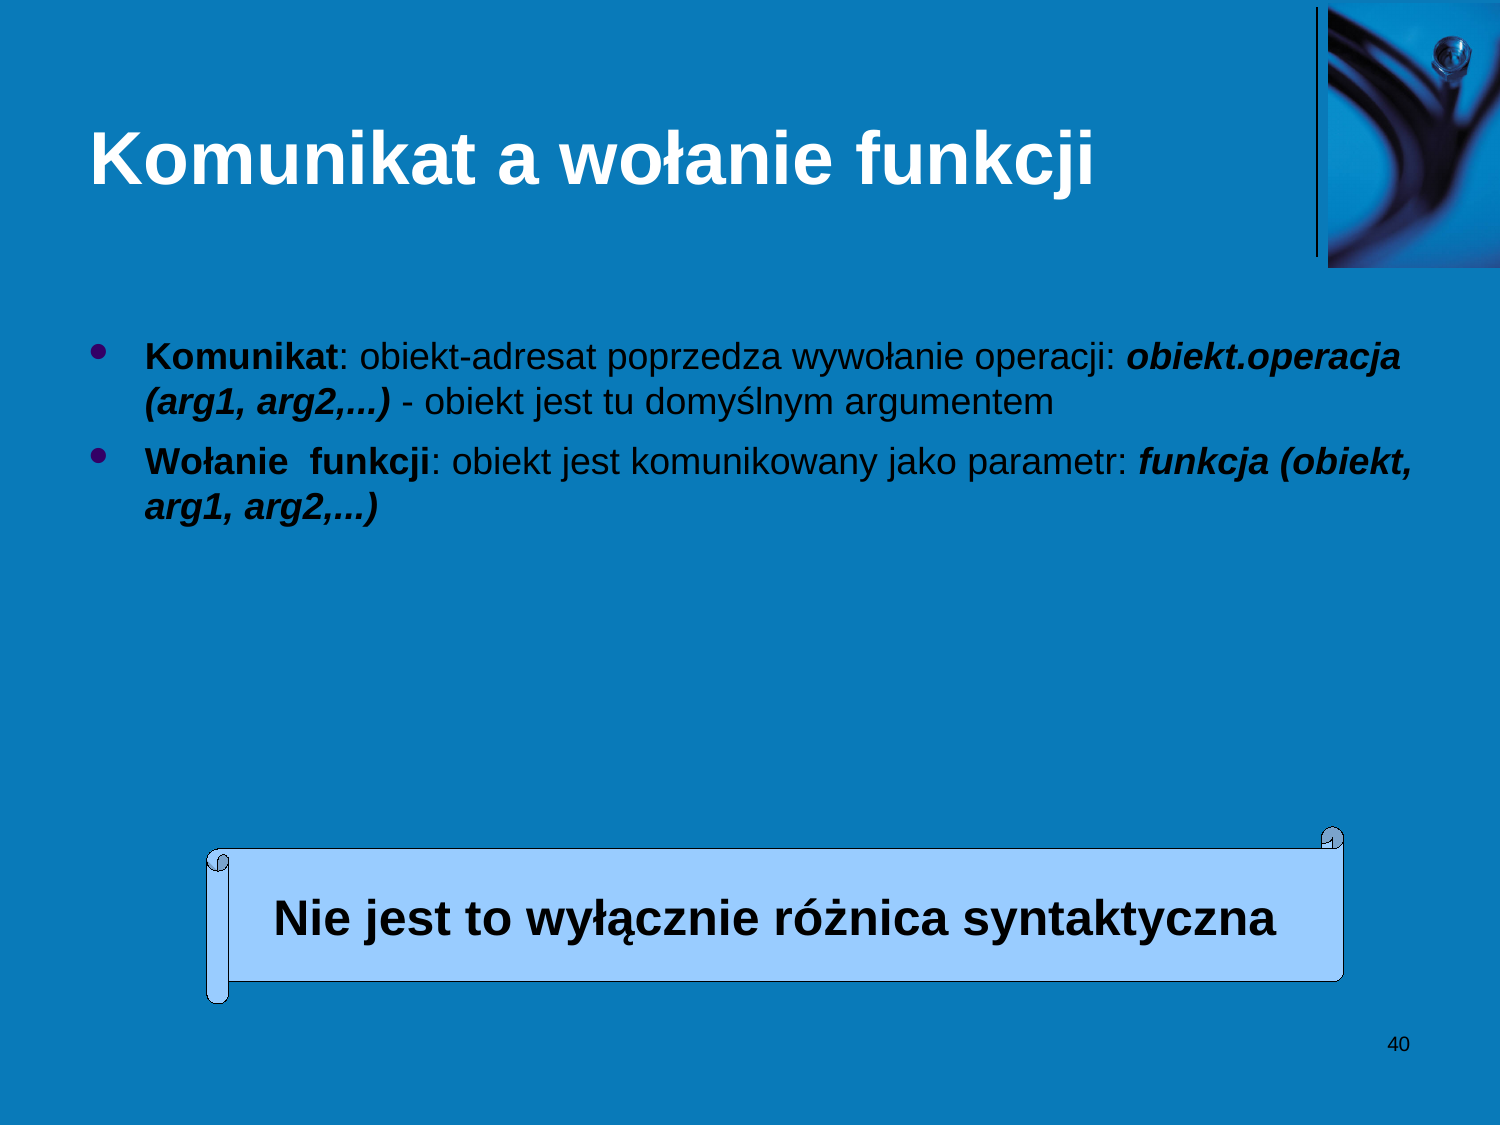

# Komunikat a wołanie funkcji
Komunikat: obiekt-adresat poprzedza wywołanie operacji: obiekt.operacja (arg1, arg2,...) - obiekt jest tu domyślnym argumentem
Wołanie funkcji: obiekt jest komunikowany jako parametr: funkcja (obiekt, arg1, arg2,...)
Nie jest to wyłącznie różnica syntaktyczna
40